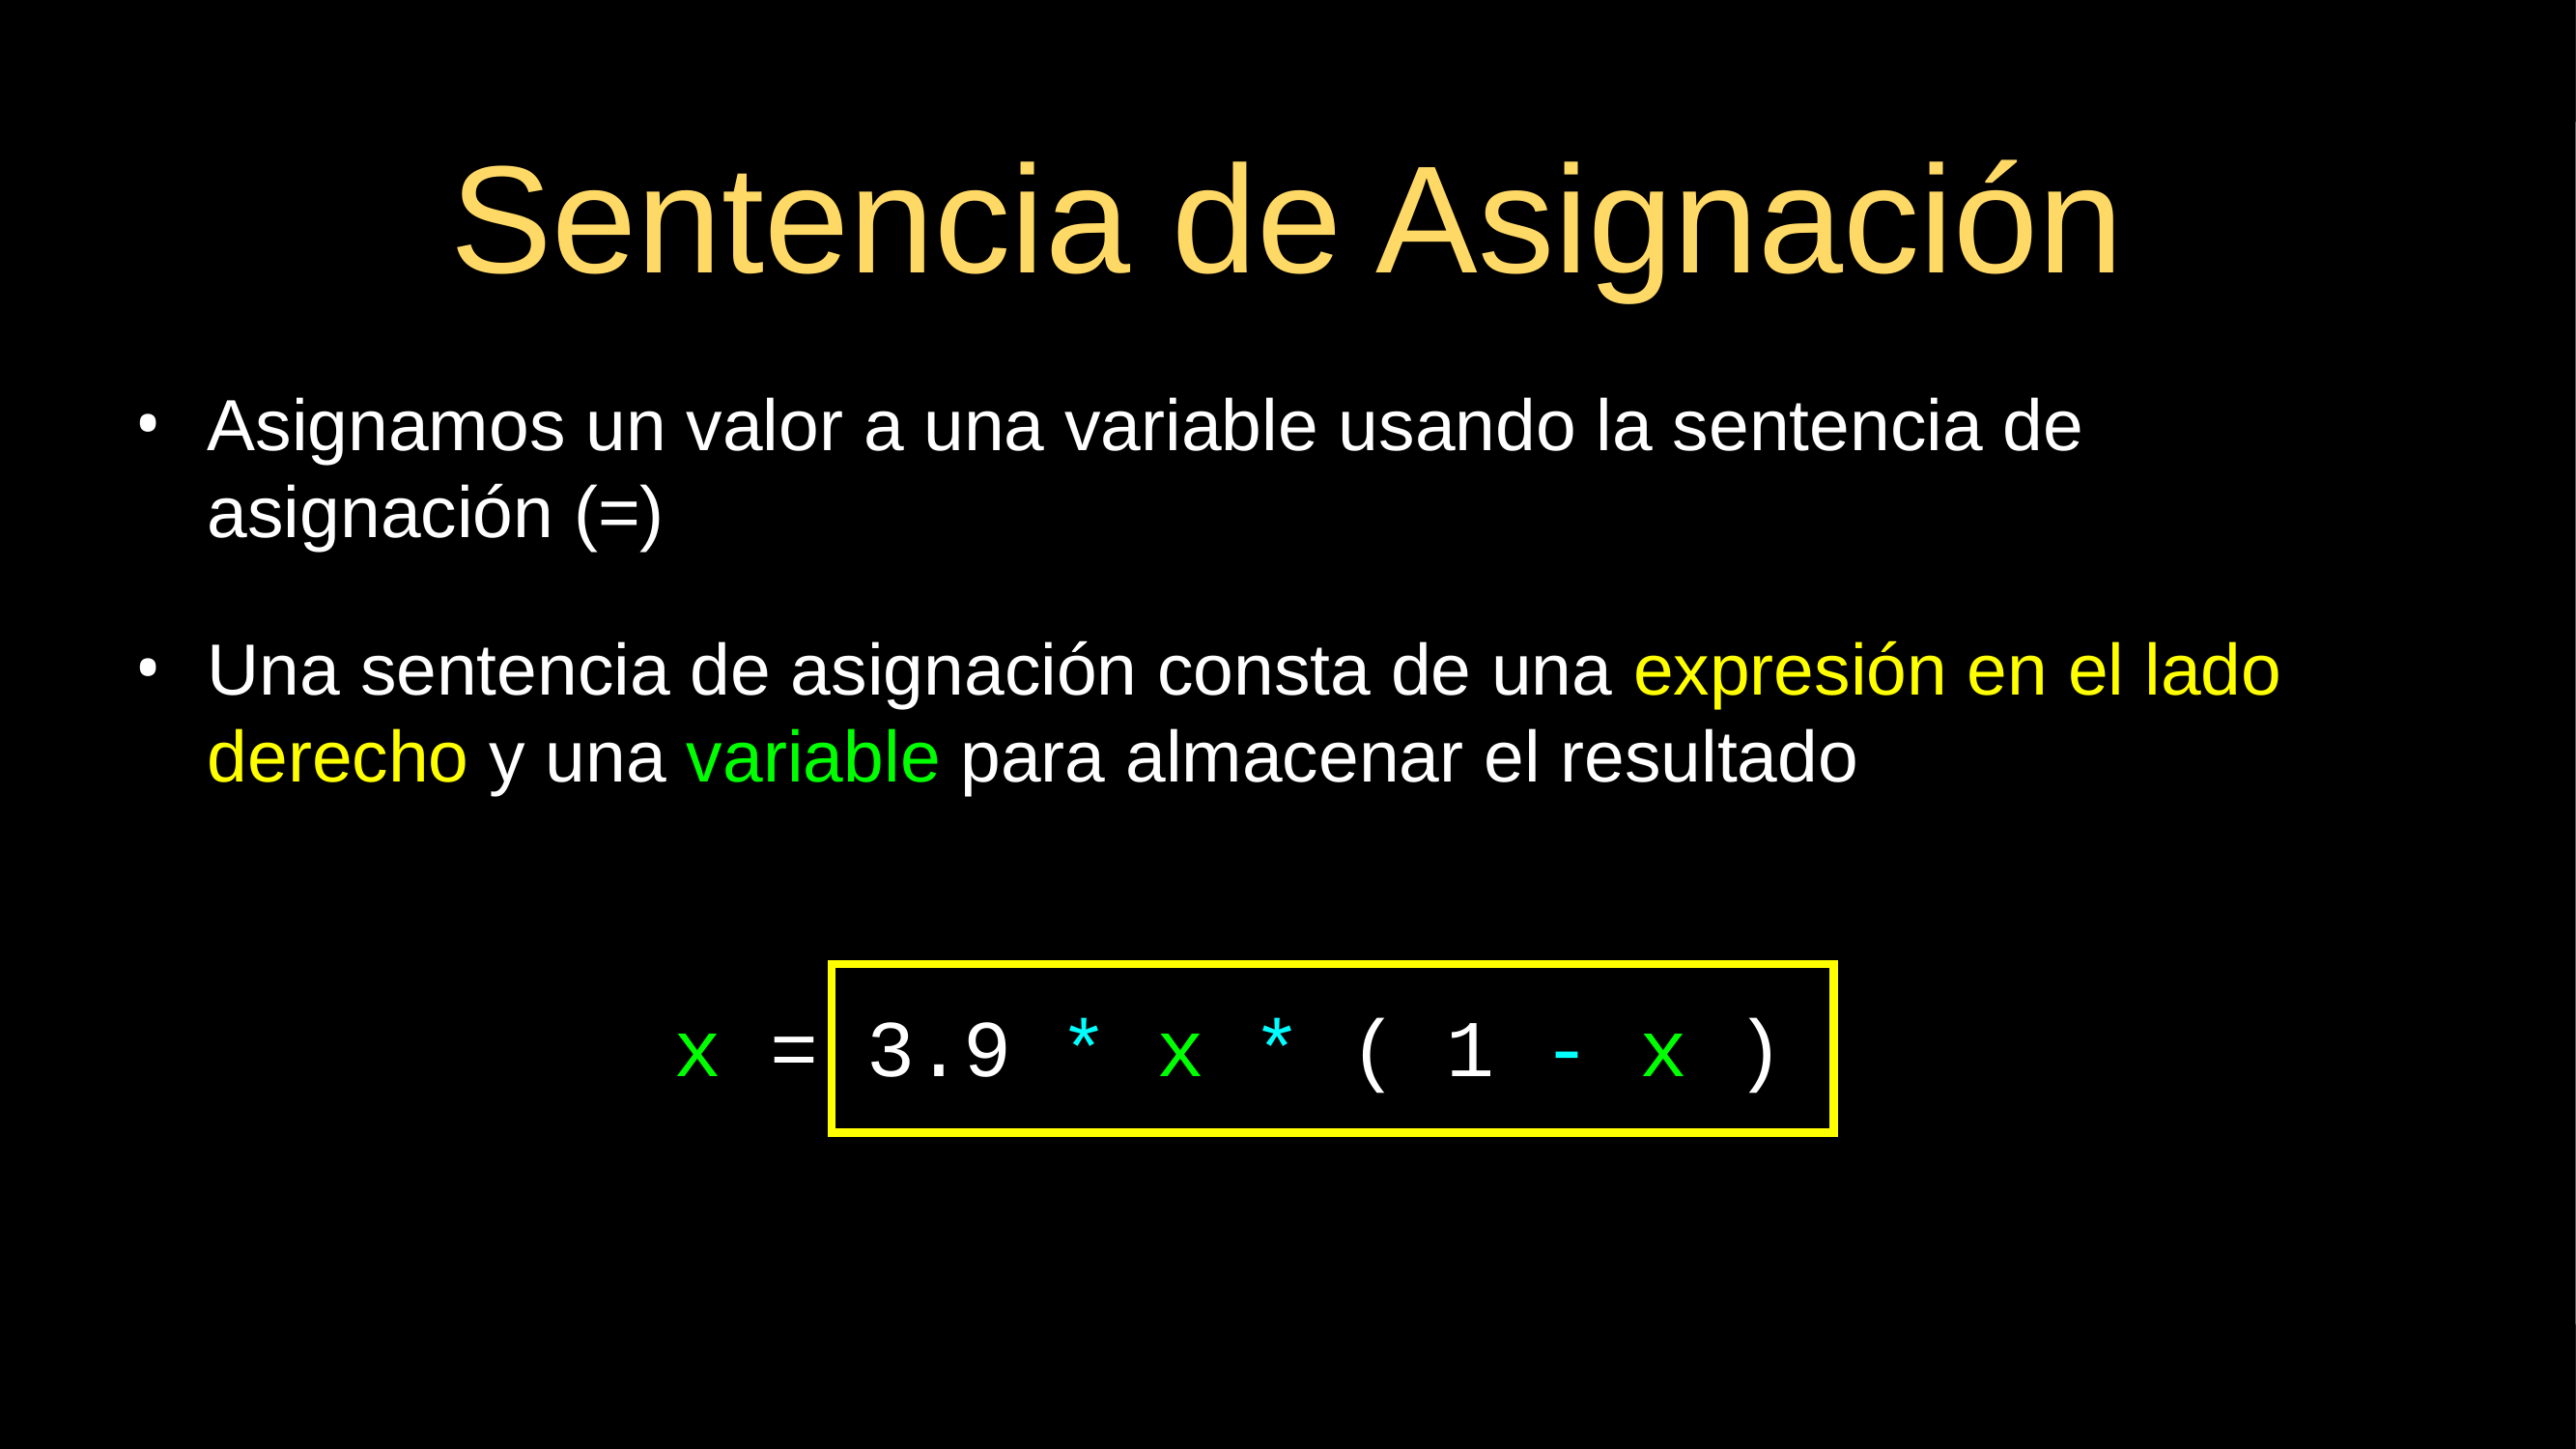

# Sentencia de Asignación
Asignamos un valor a una variable usando la sentencia de asignación (=)
Una sentencia de asignación consta de una expresión en el lado derecho y una variable para almacenar el resultado
x = 3.9 * x * ( 1 - x )